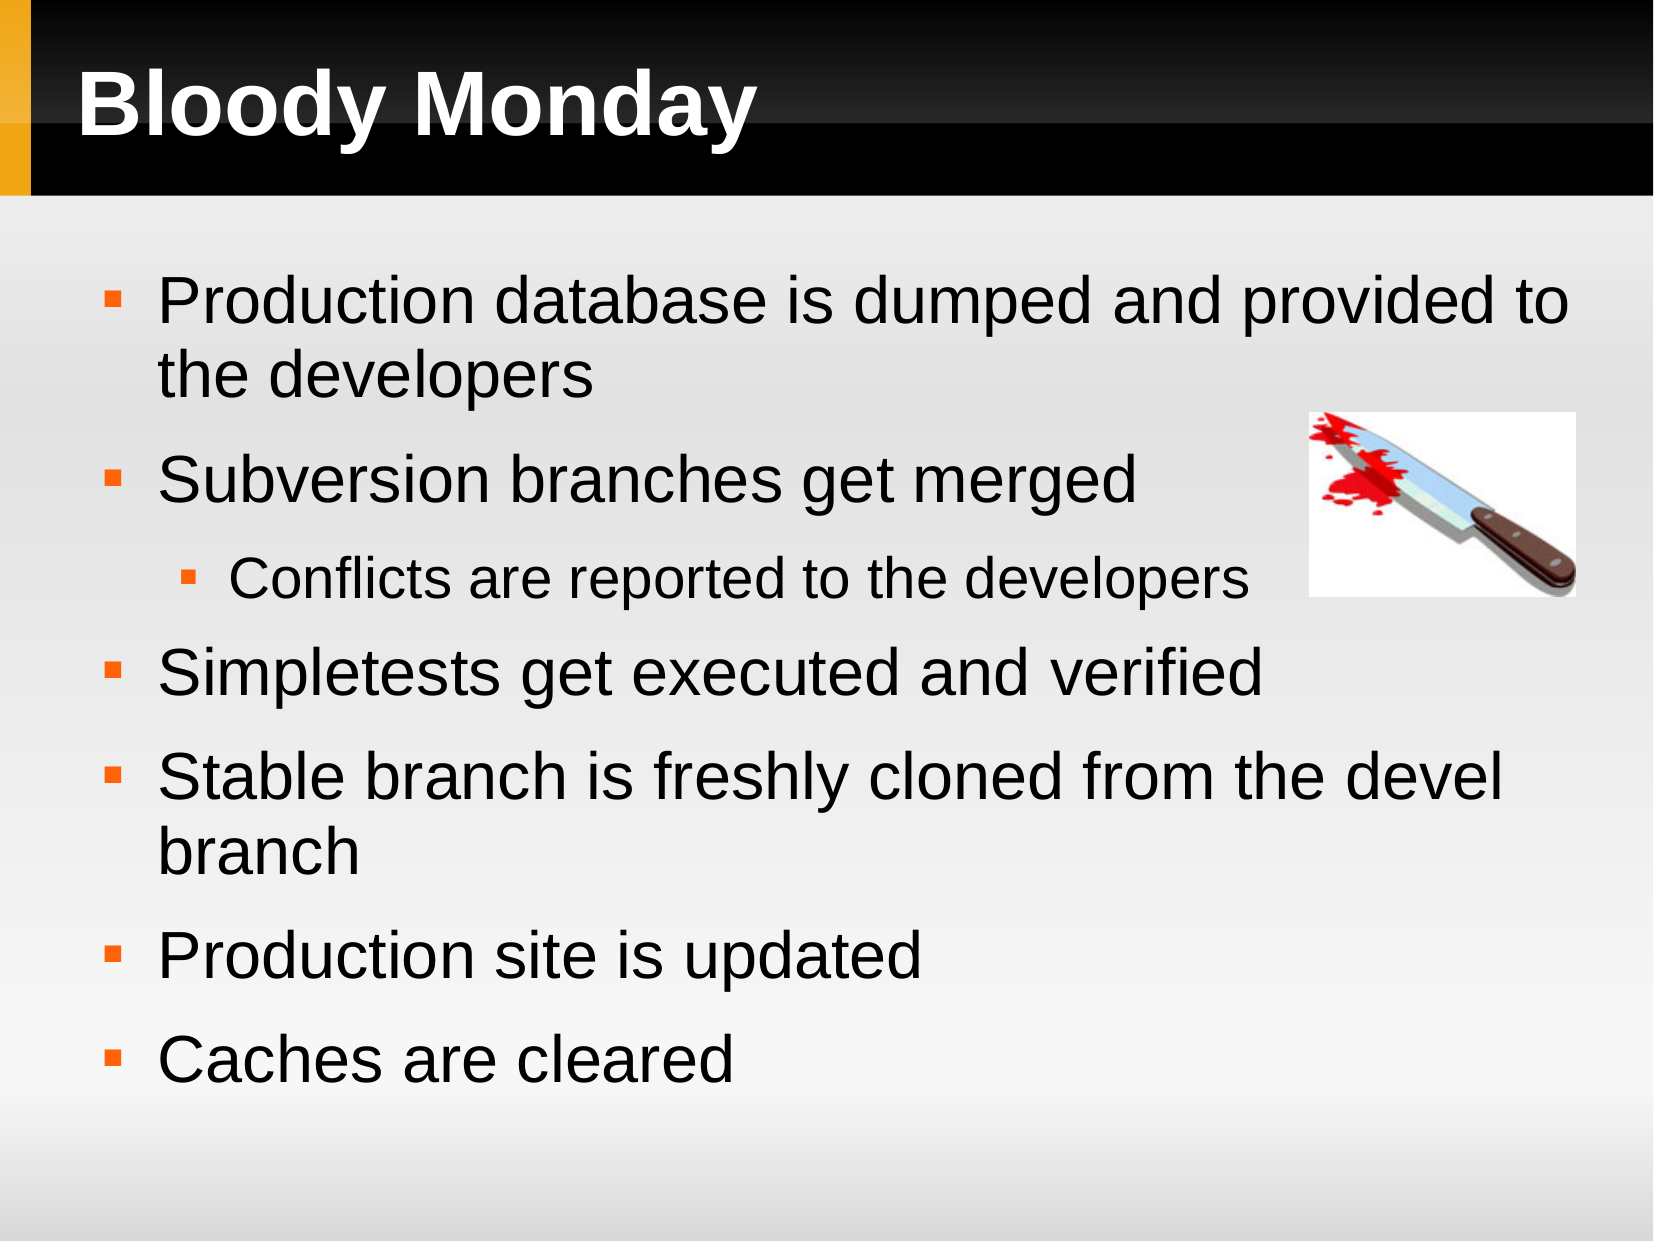

# Bloody Monday
Production database is dumped and provided to the developers
Subversion branches get merged
Conflicts are reported to the developers
Simpletests get executed and verified
Stable branch is freshly cloned from the devel branch
Production site is updated
Caches are cleared